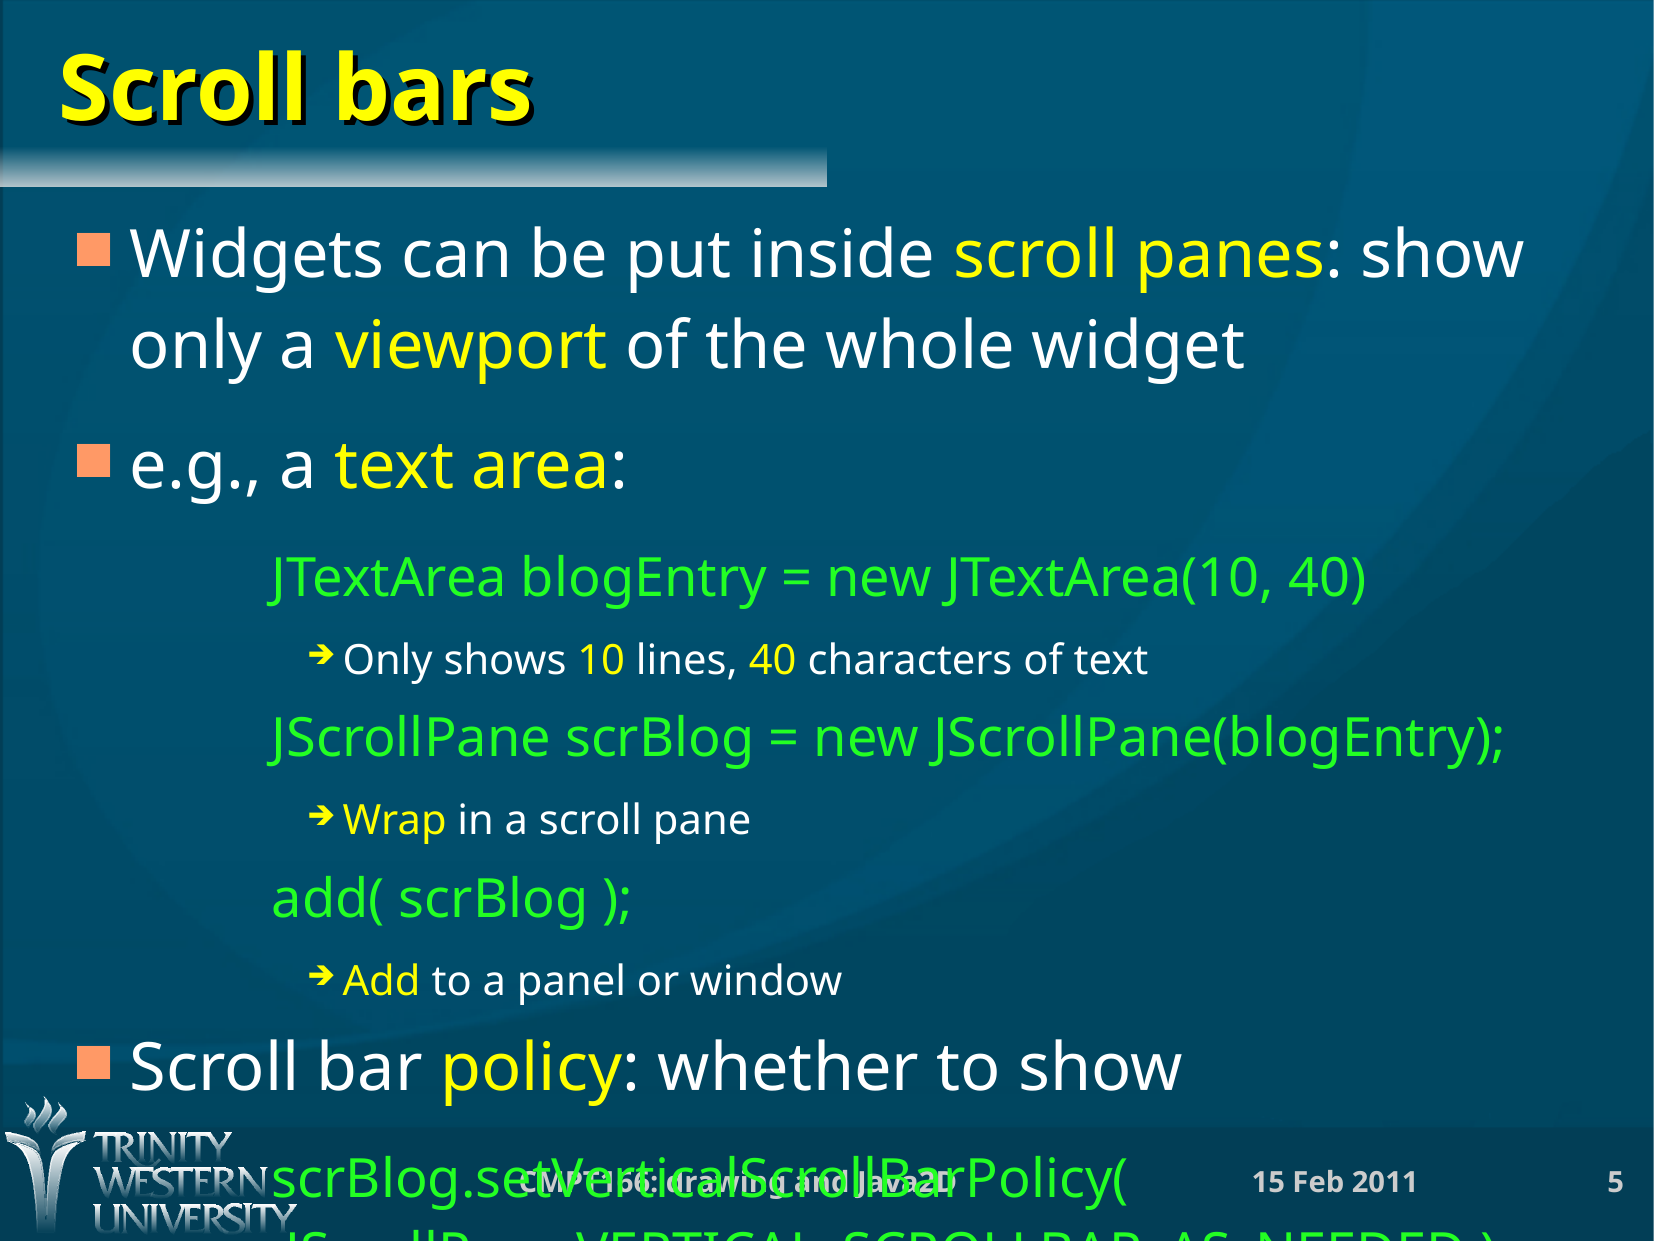

# Scroll bars
Widgets can be put inside scroll panes: show only a viewport of the whole widget
e.g., a text area:
JTextArea blogEntry = new JTextArea(10, 40)
Only shows 10 lines, 40 characters of text
JScrollPane scrBlog = new JScrollPane(blogEntry);
Wrap in a scroll pane
add( scrBlog );
Add to a panel or window
Scroll bar policy: whether to show
scrBlog.setVerticalScrollBarPolicy(
 JScrollPane.VERTICAL_SCROLLBAR_AS_NEEDED );
CMPT166: drawing and Java2D
15 Feb 2011
5